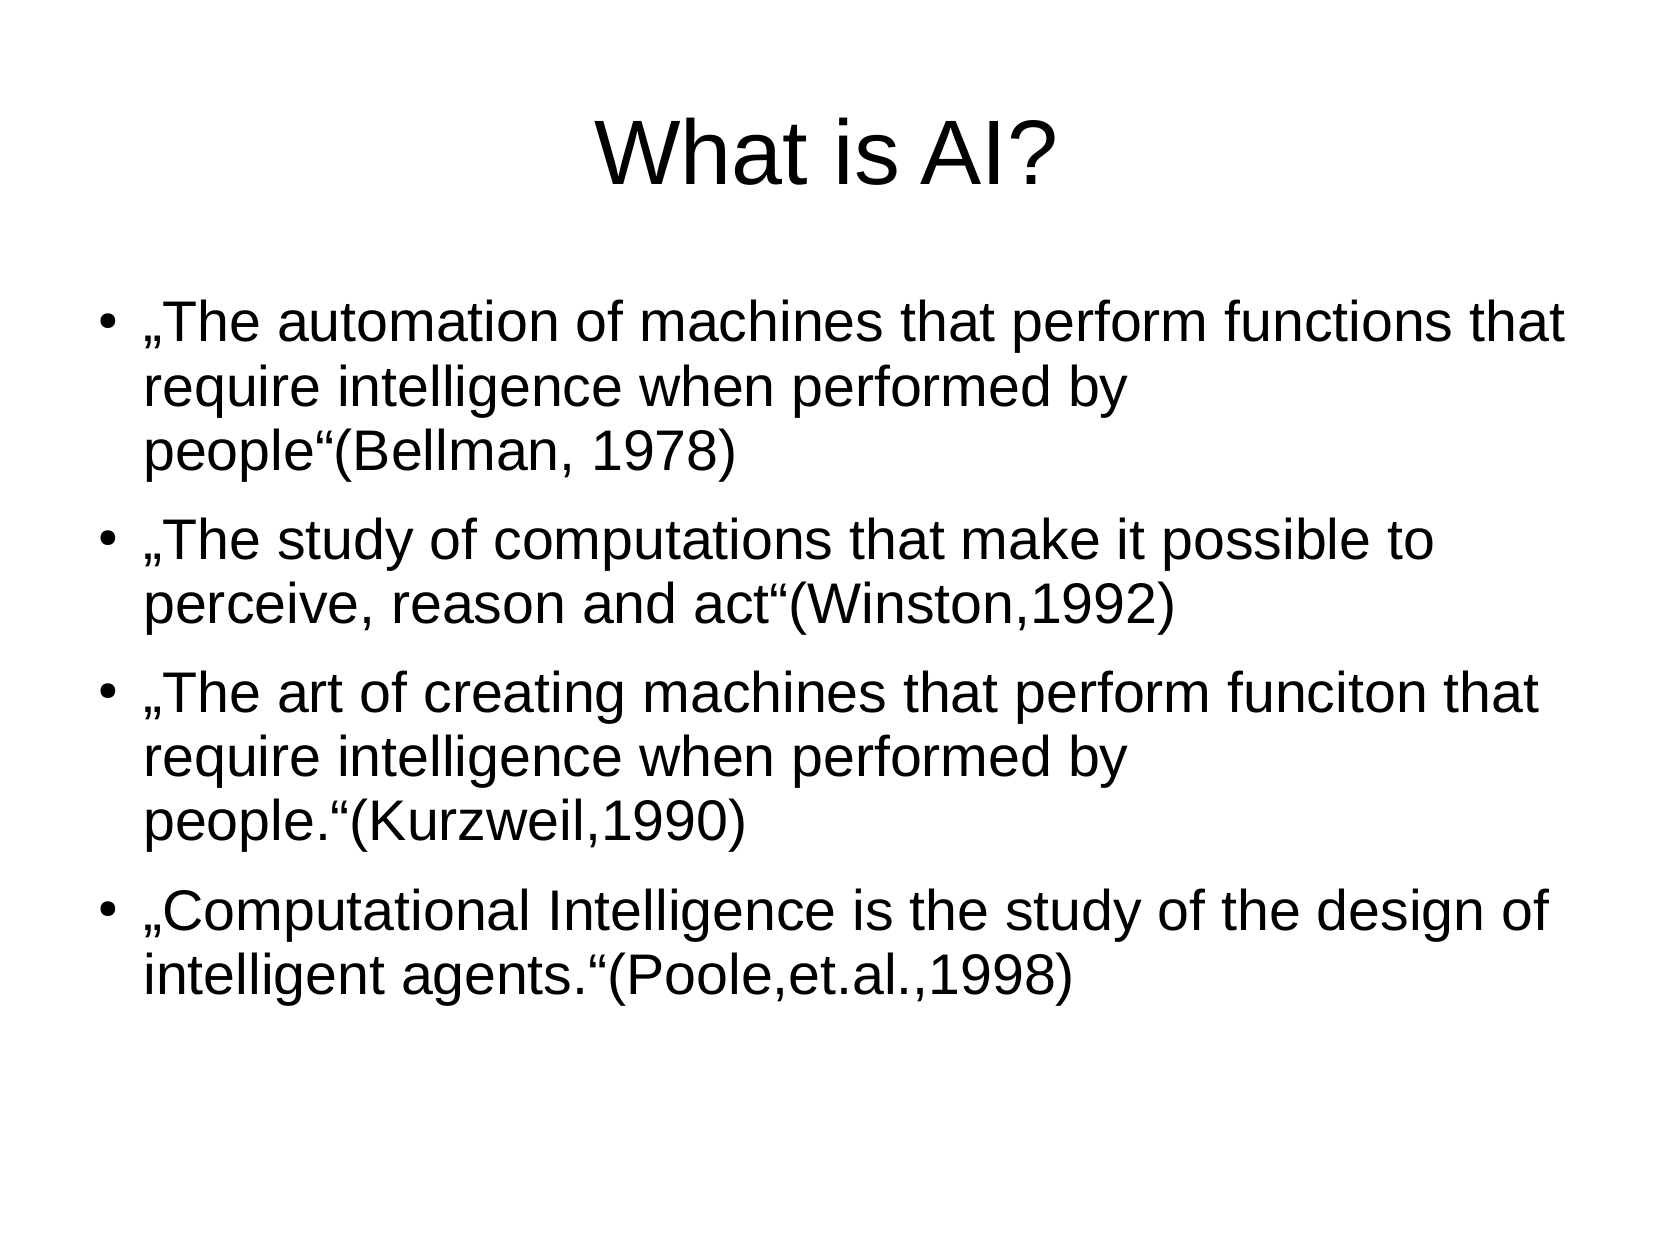

# What is AI?
„The automation of machines that perform functions that require intelligence when performed by people“(Bellman, 1978)
„The study of computations that make it possible to perceive, reason and act“(Winston,1992)
„The art of creating machines that perform funciton that require intelligence when performed by people.“(Kurzweil,1990)
„Computational Intelligence is the study of the design of intelligent agents.“(Poole,et.al.,1998)